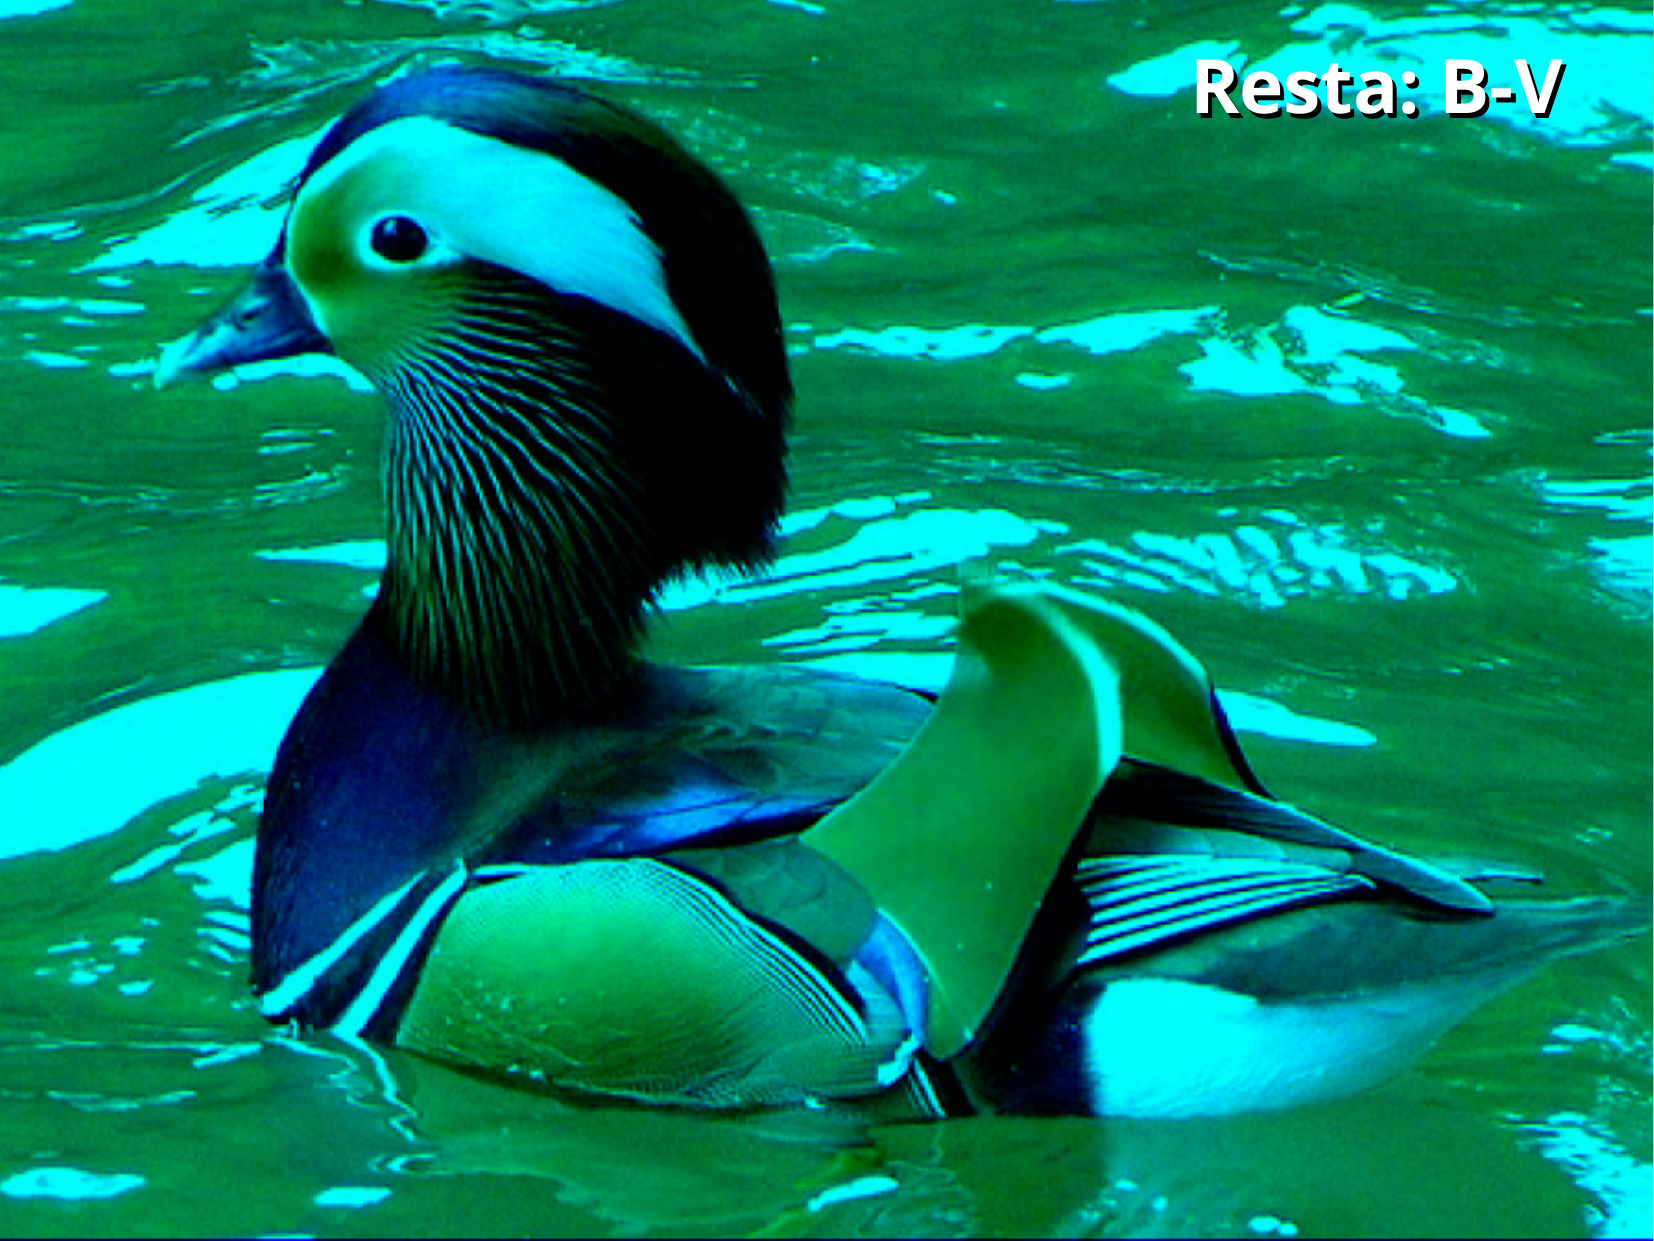

# Resta: B-V
Oct 11, 2018
Asorey IPAC 2018 U02C04 09/16
27